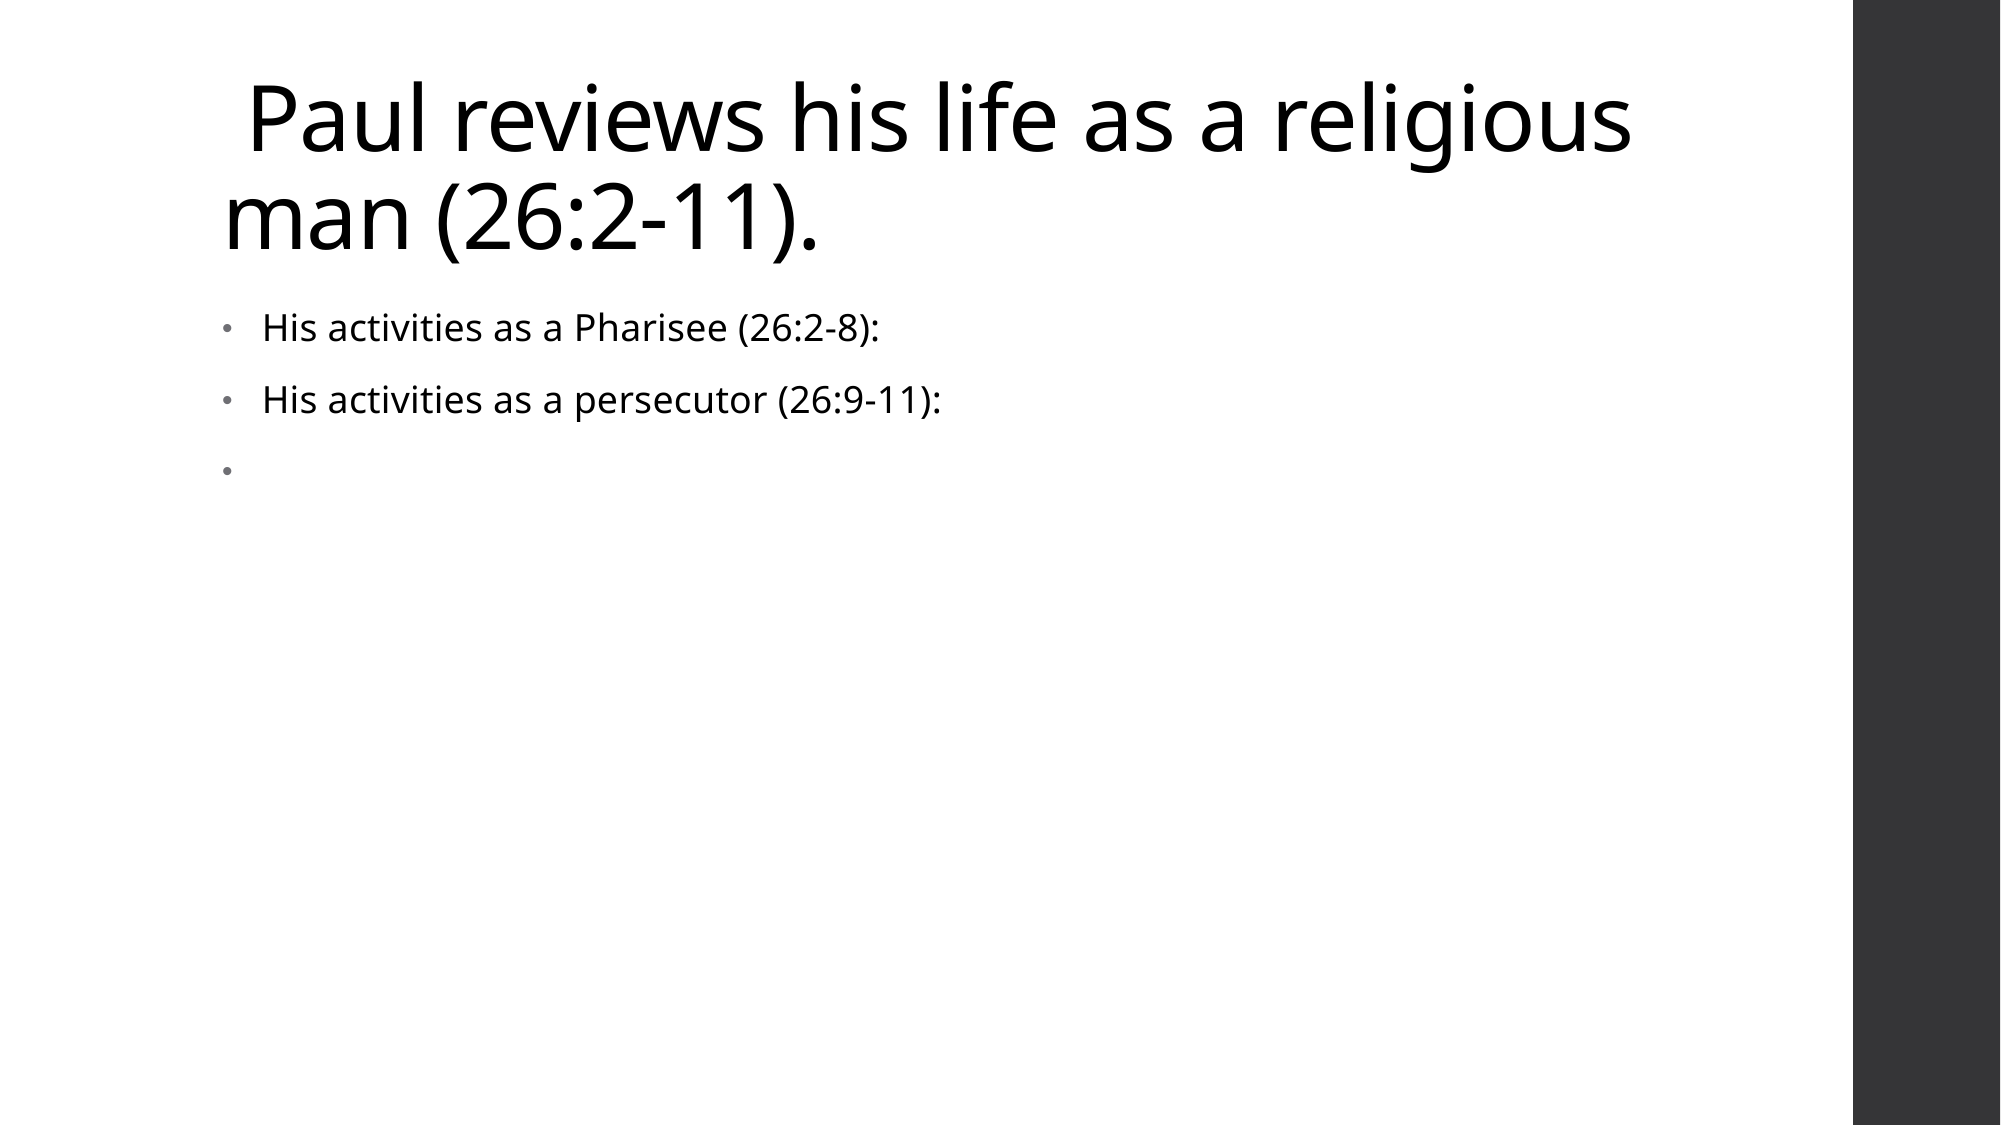

# Paul reviews his life as a religious man (26:2-11).
 His activities as a Pharisee (26:2-8):
 His activities as a persecutor (26:9-11):